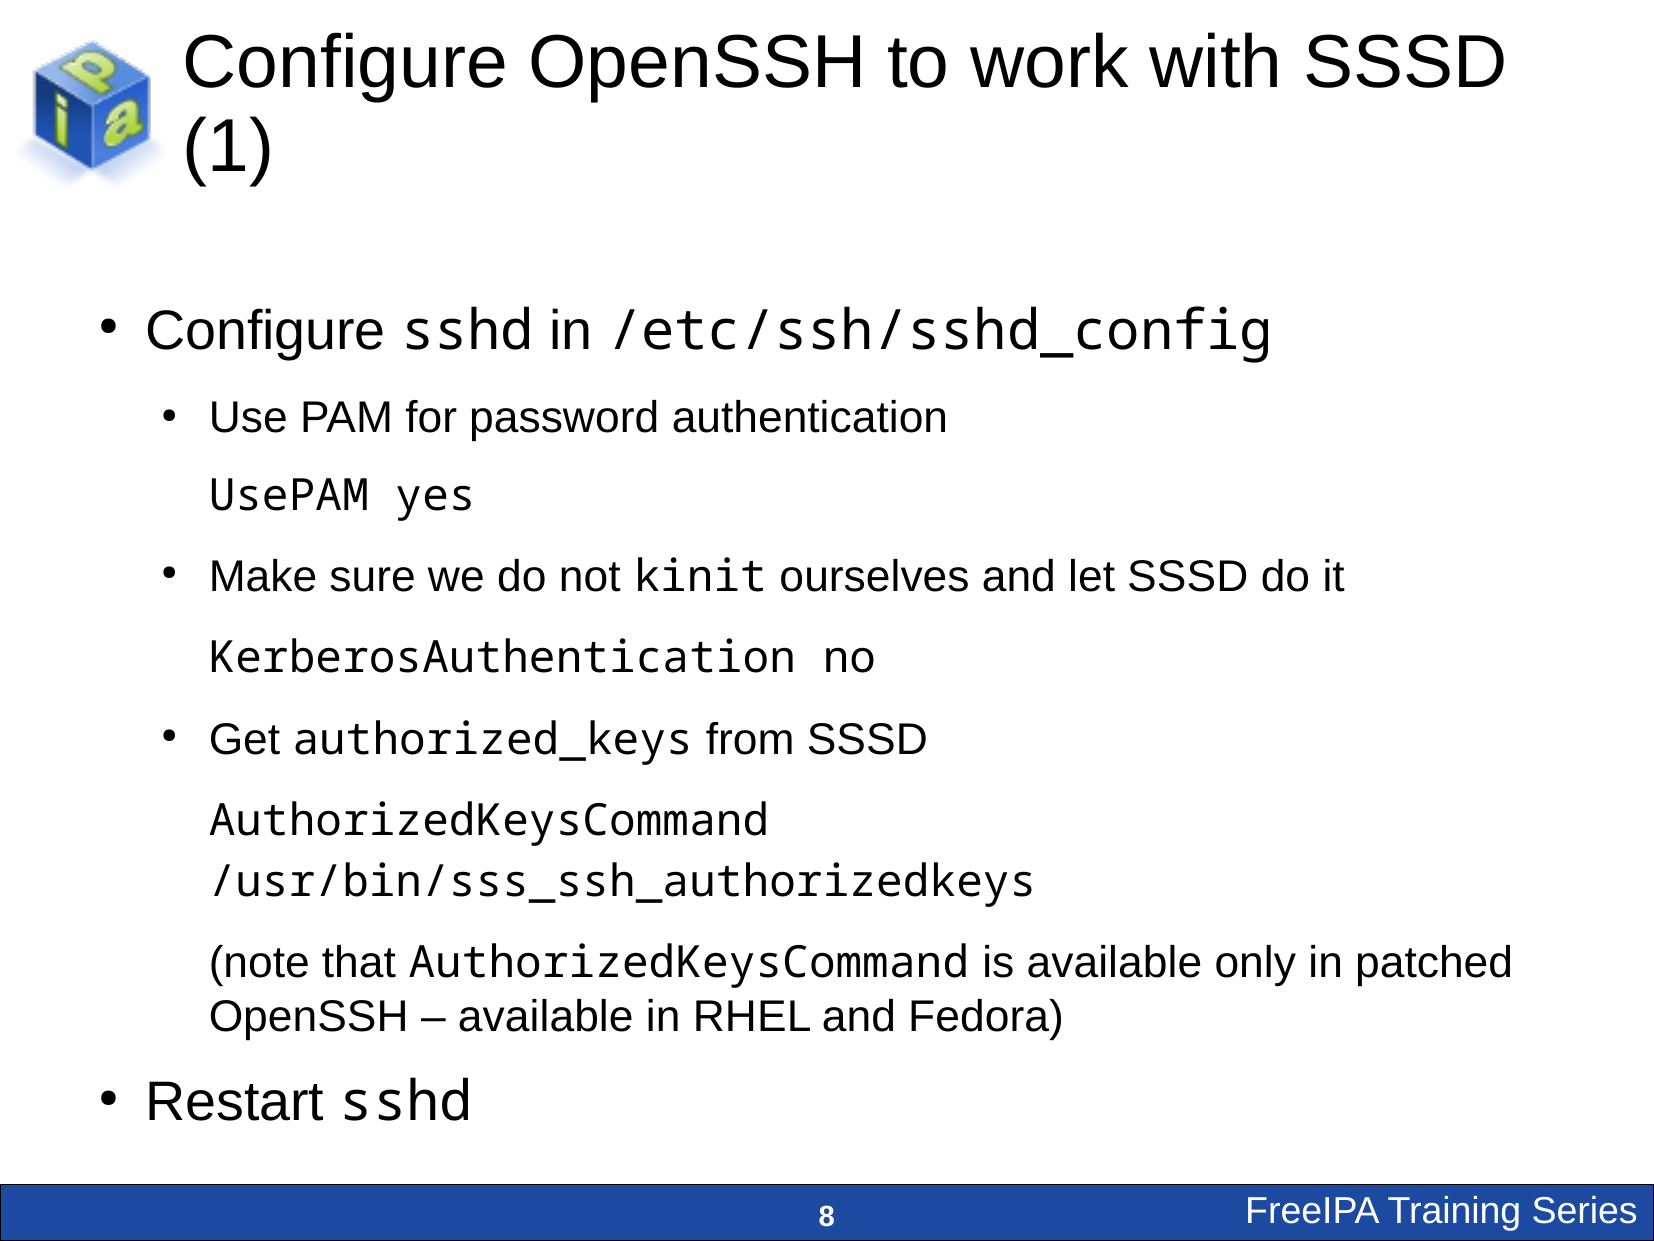

# Configure OpenSSH to work with SSSD (1)
Configure sshd in /etc/ssh/sshd_config
Use PAM for password authentication
UsePAM yes
Make sure we do not kinit ourselves and let SSSD do it
KerberosAuthentication no
Get authorized_keys from SSSD
AuthorizedKeysCommand /usr/bin/sss_ssh_authorizedkeys
(note that AuthorizedKeysCommand is available only in patched OpenSSH – available in RHEL and Fedora)
Restart sshd
8